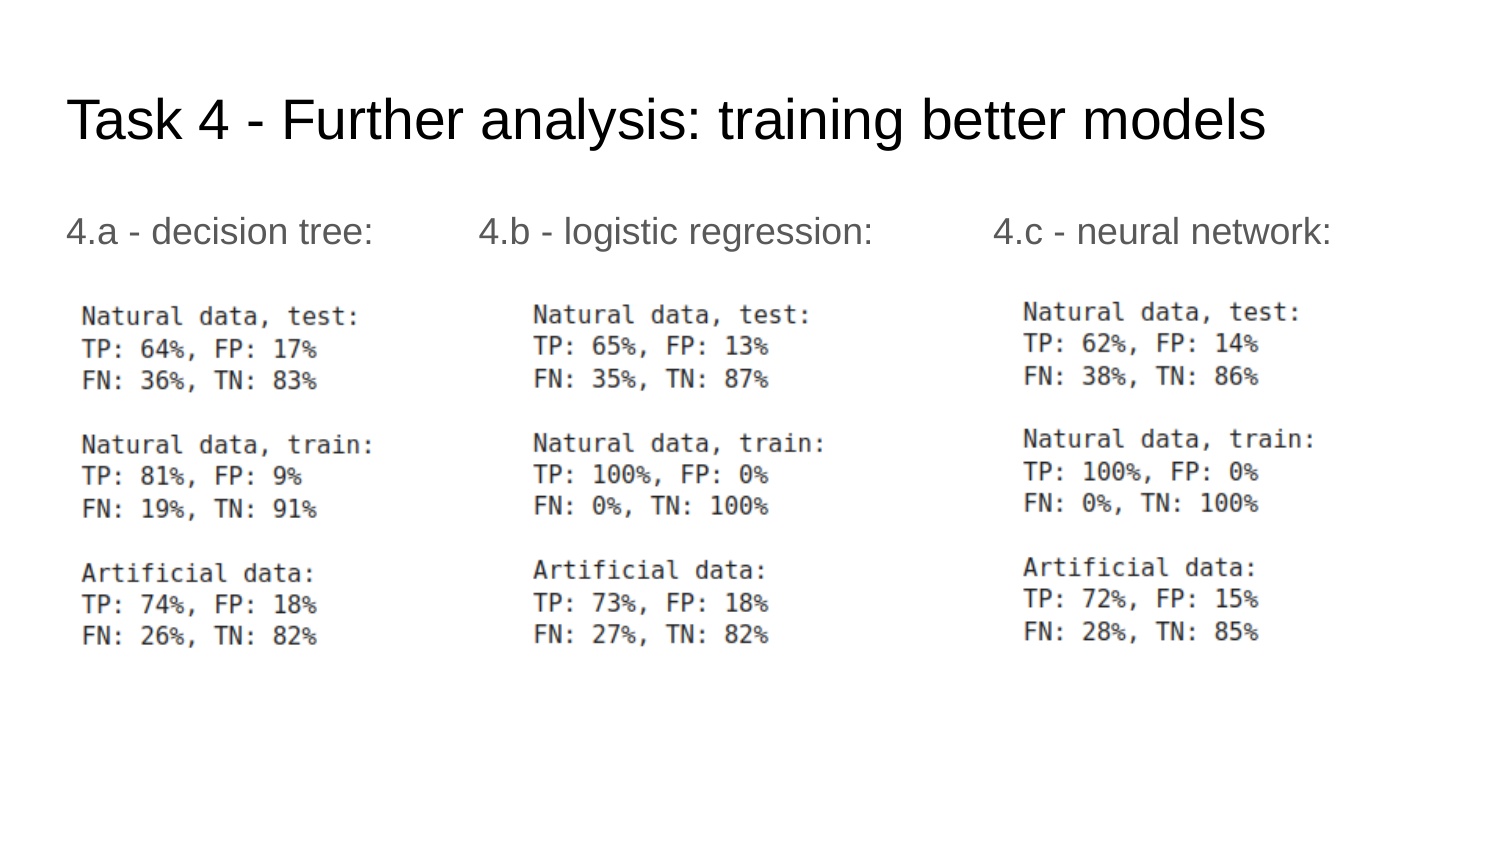

# Task 4 - Further analysis: training better models
4.a - decision tree:
4.b - logistic regression:
4.c - neural network: